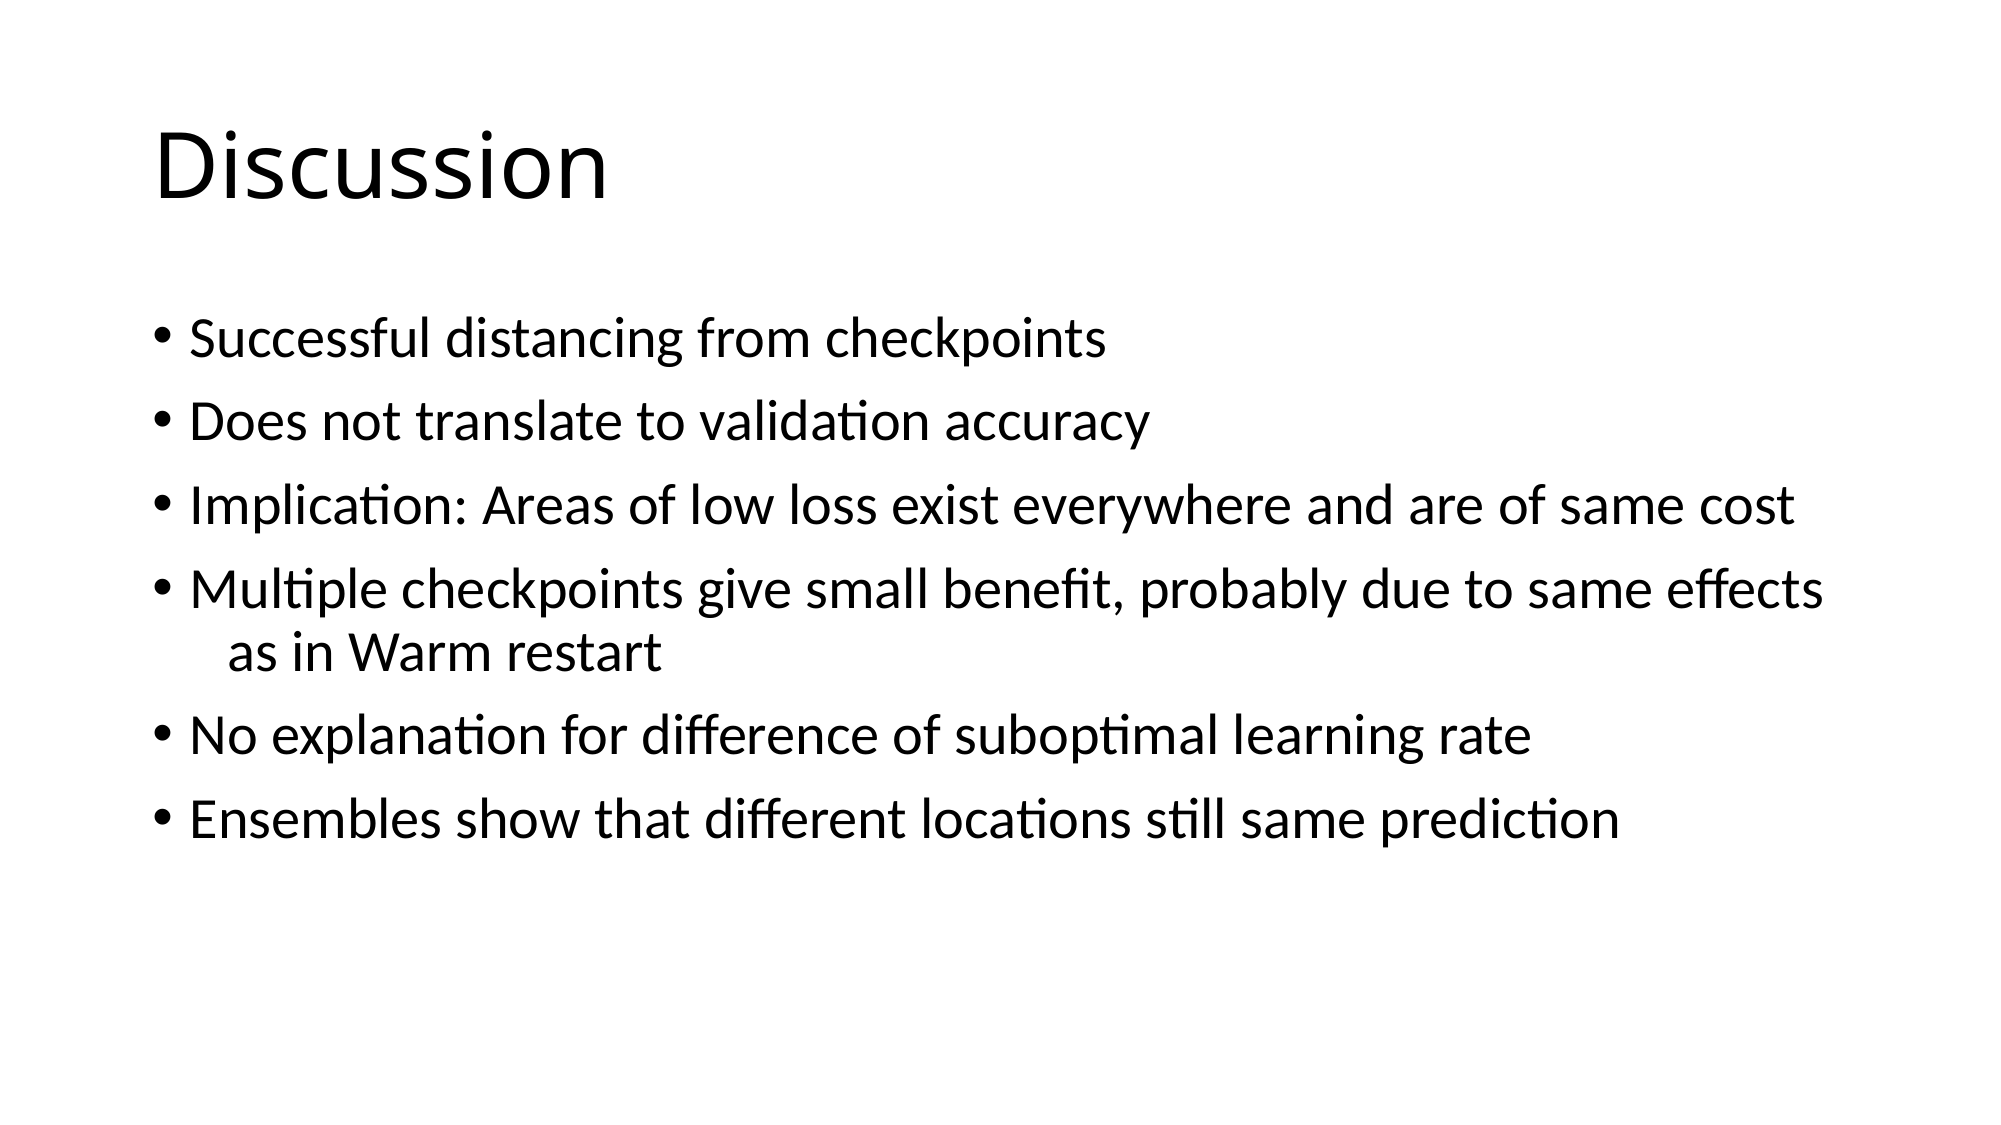

# Discussion
Successful distancing from checkpoints
Does not translate to validation accuracy
Implication: Areas of low loss exist everywhere and are of same cost
Multiple checkpoints give small benefit, probably due to same effects as in Warm restart
No explanation for difference of suboptimal learning rate
Ensembles show that different locations still same prediction